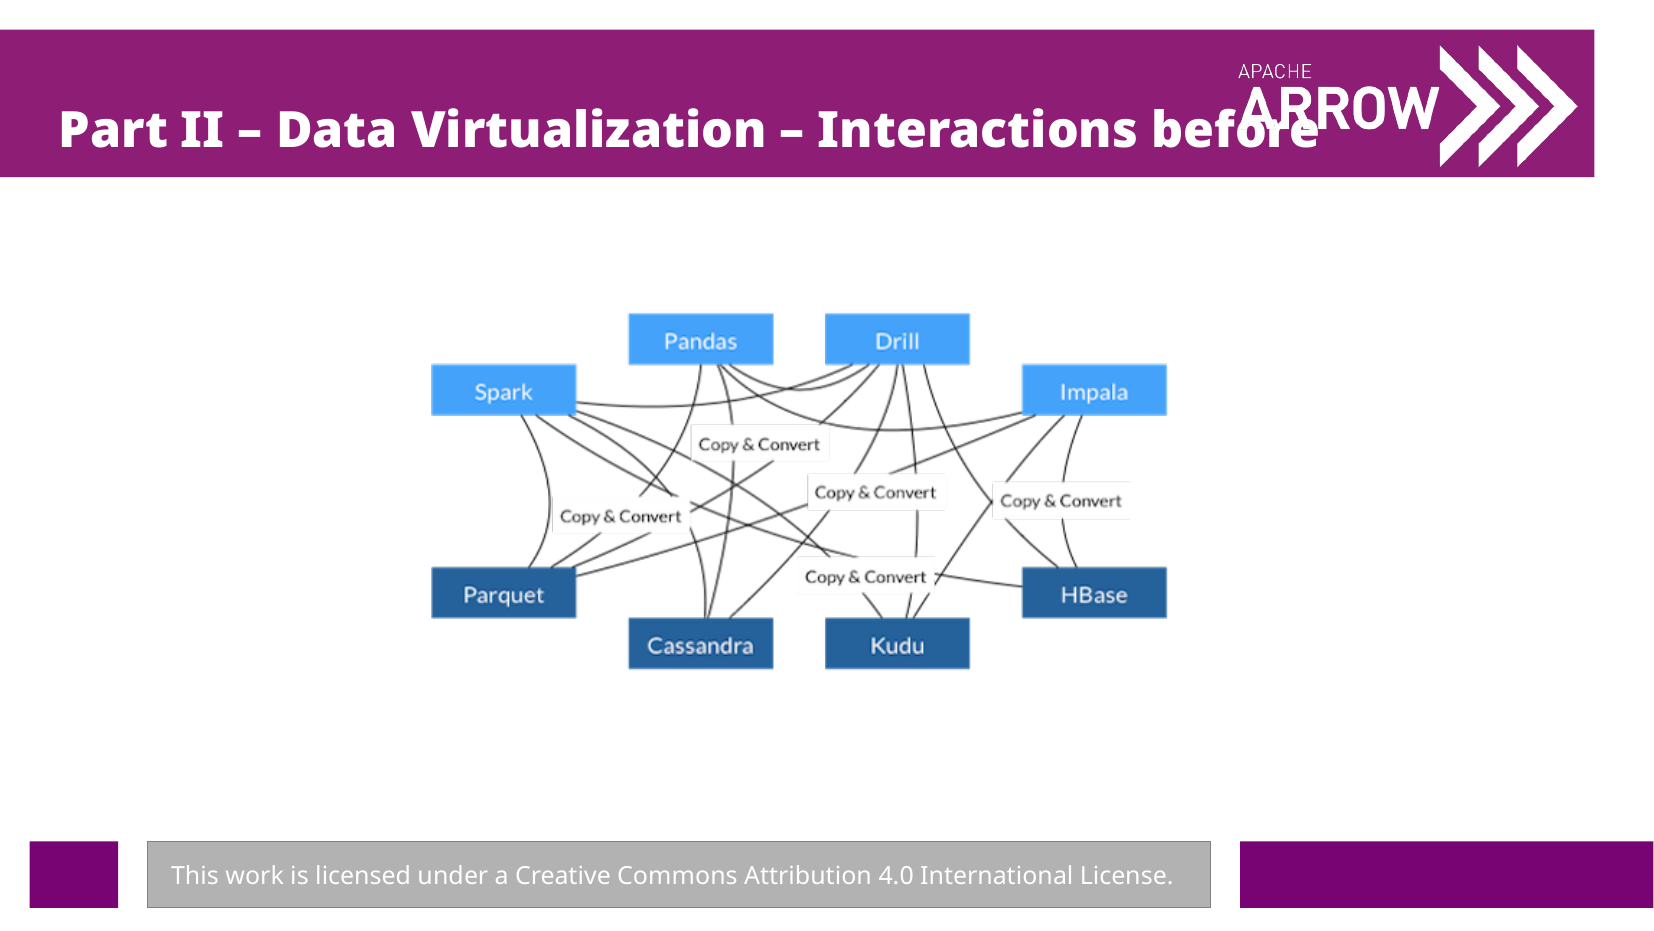

# Part II – Data Virtualization – Interactions before